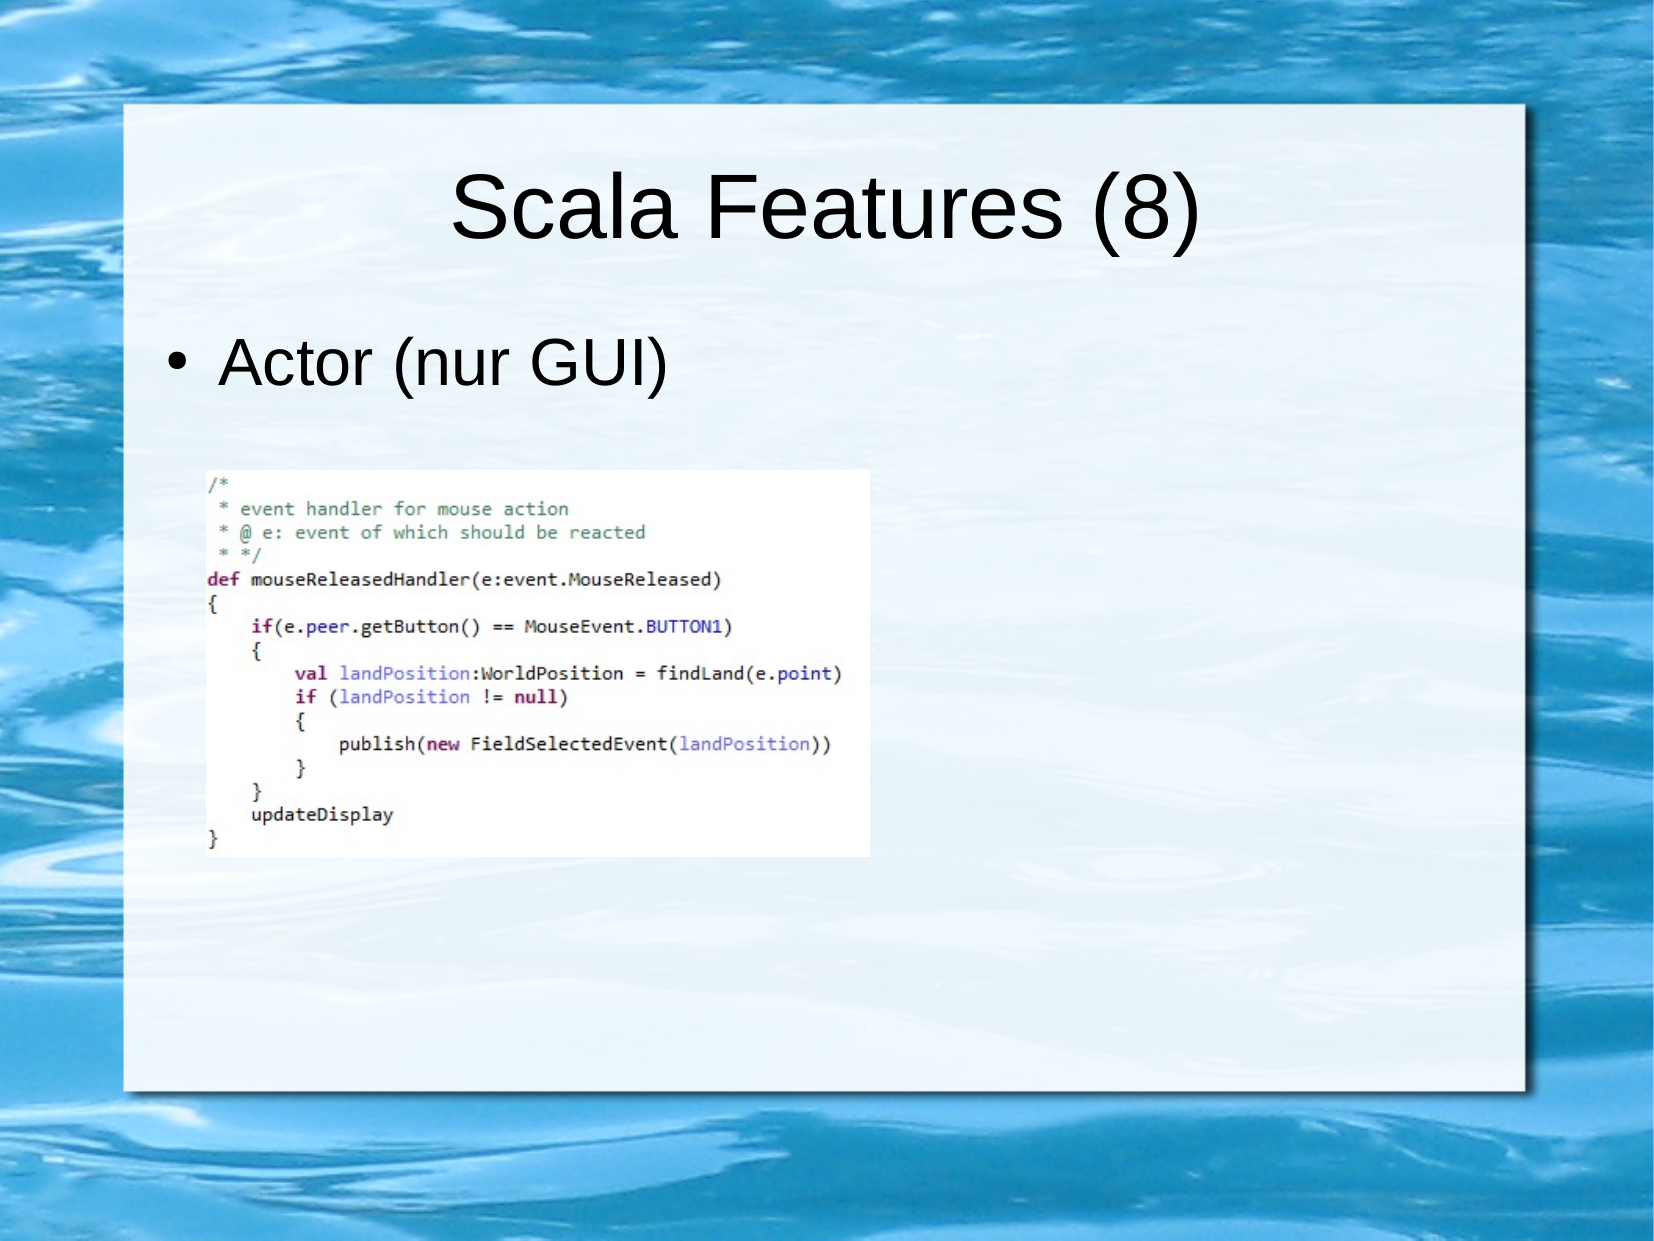

# Scala Features (8)
Actor (nur GUI)